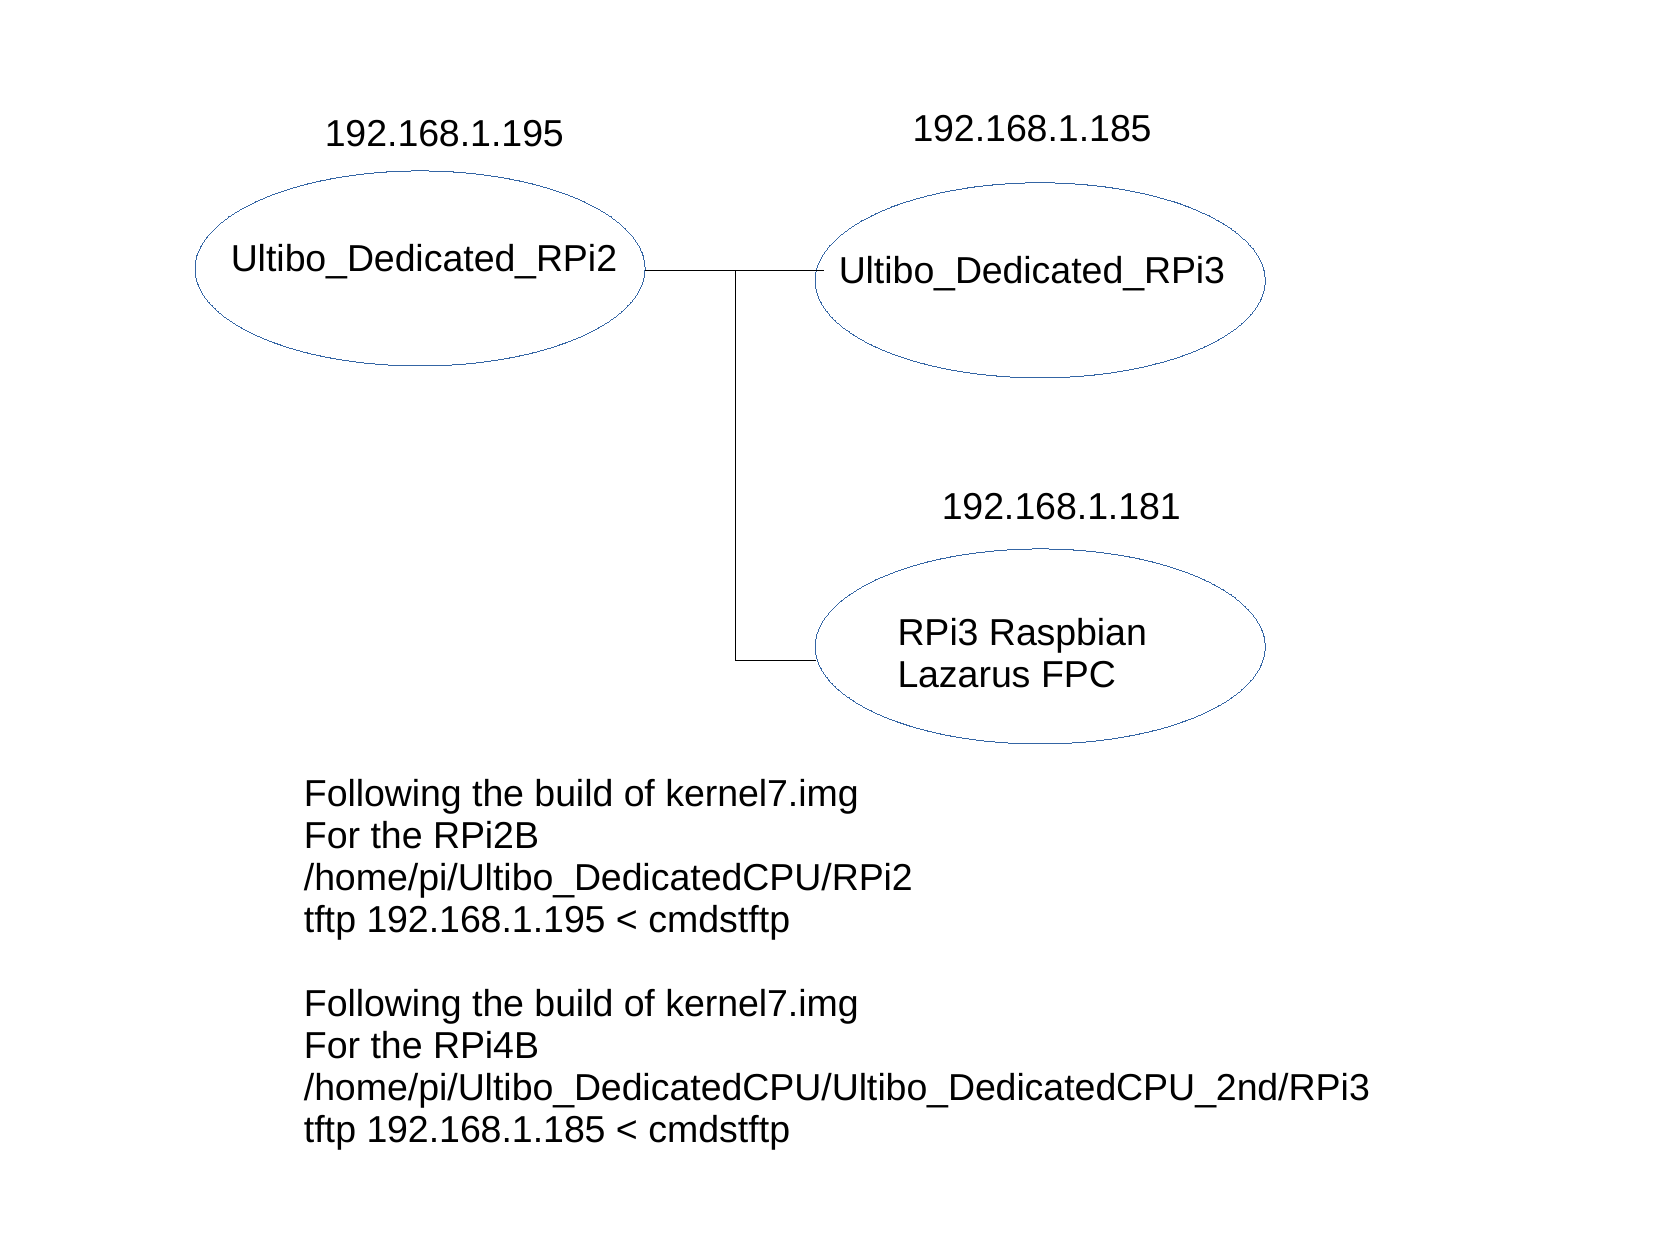

192.168.1.185
192.168.1.195
Ultibo_Dedicated_RPi2
Ultibo_Dedicated_RPi3
192.168.1.181
RPi3 Raspbian
Lazarus FPC
Following the build of kernel7.img
For the RPi2B
/home/pi/Ultibo_DedicatedCPU/RPi2
tftp 192.168.1.195 < cmdstftp
Following the build of kernel7.img
For the RPi4B
/home/pi/Ultibo_DedicatedCPU/Ultibo_DedicatedCPU_2nd/RPi3
tftp 192.168.1.185 < cmdstftp